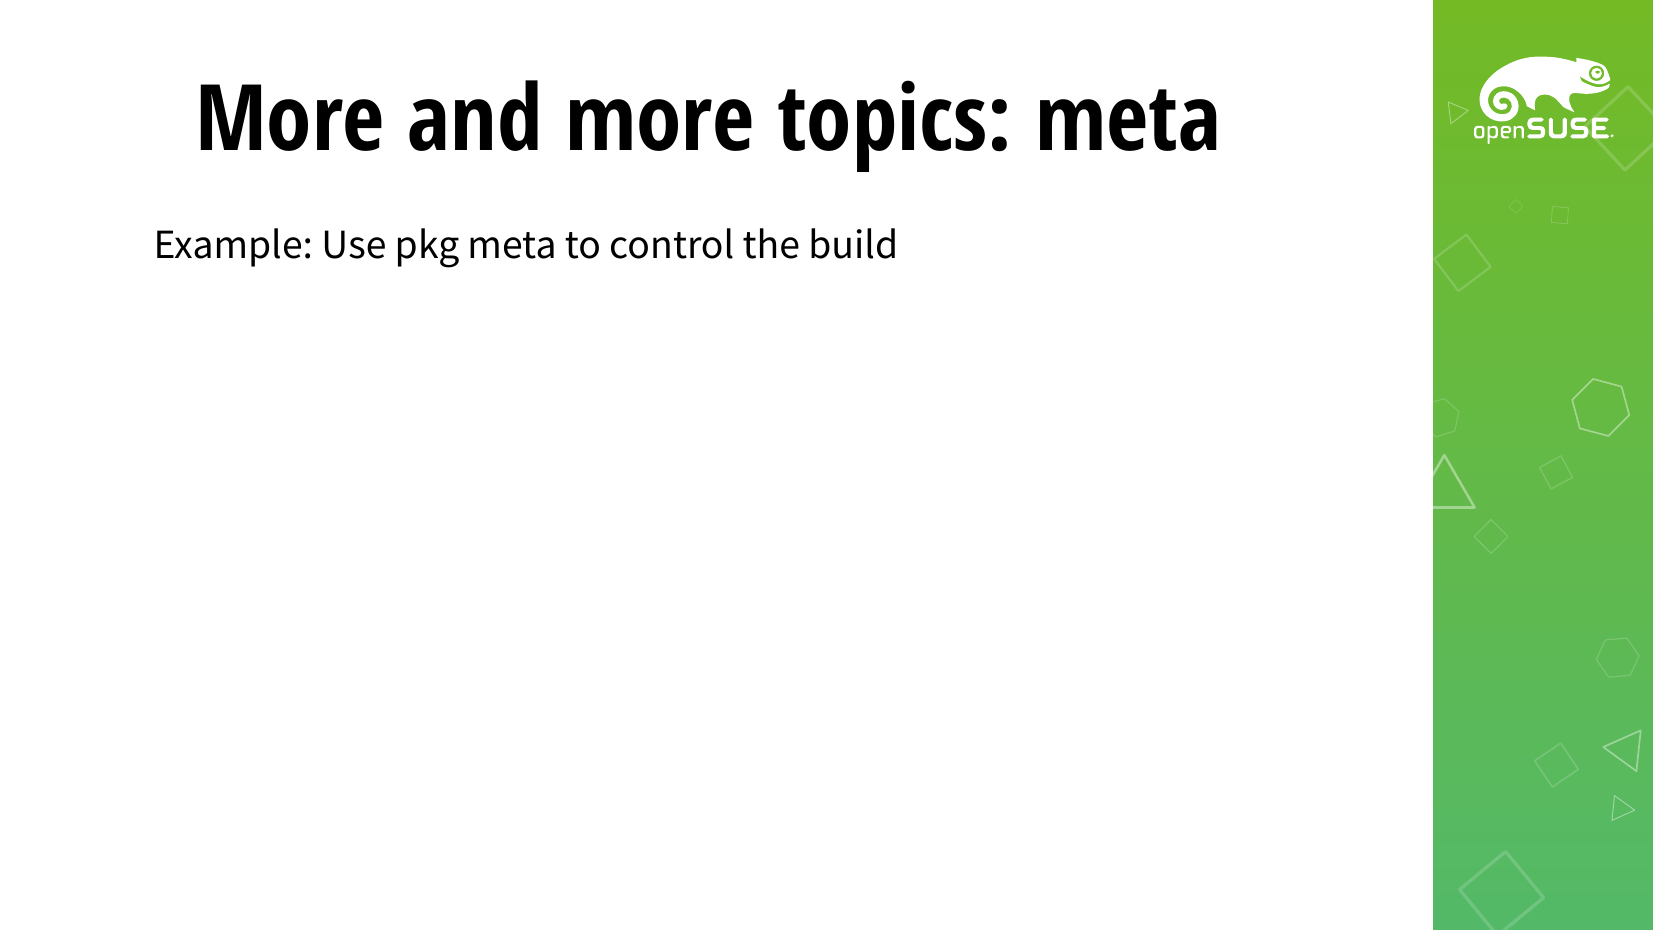

# More and more topics: meta
Example: Use pkg meta to control the build